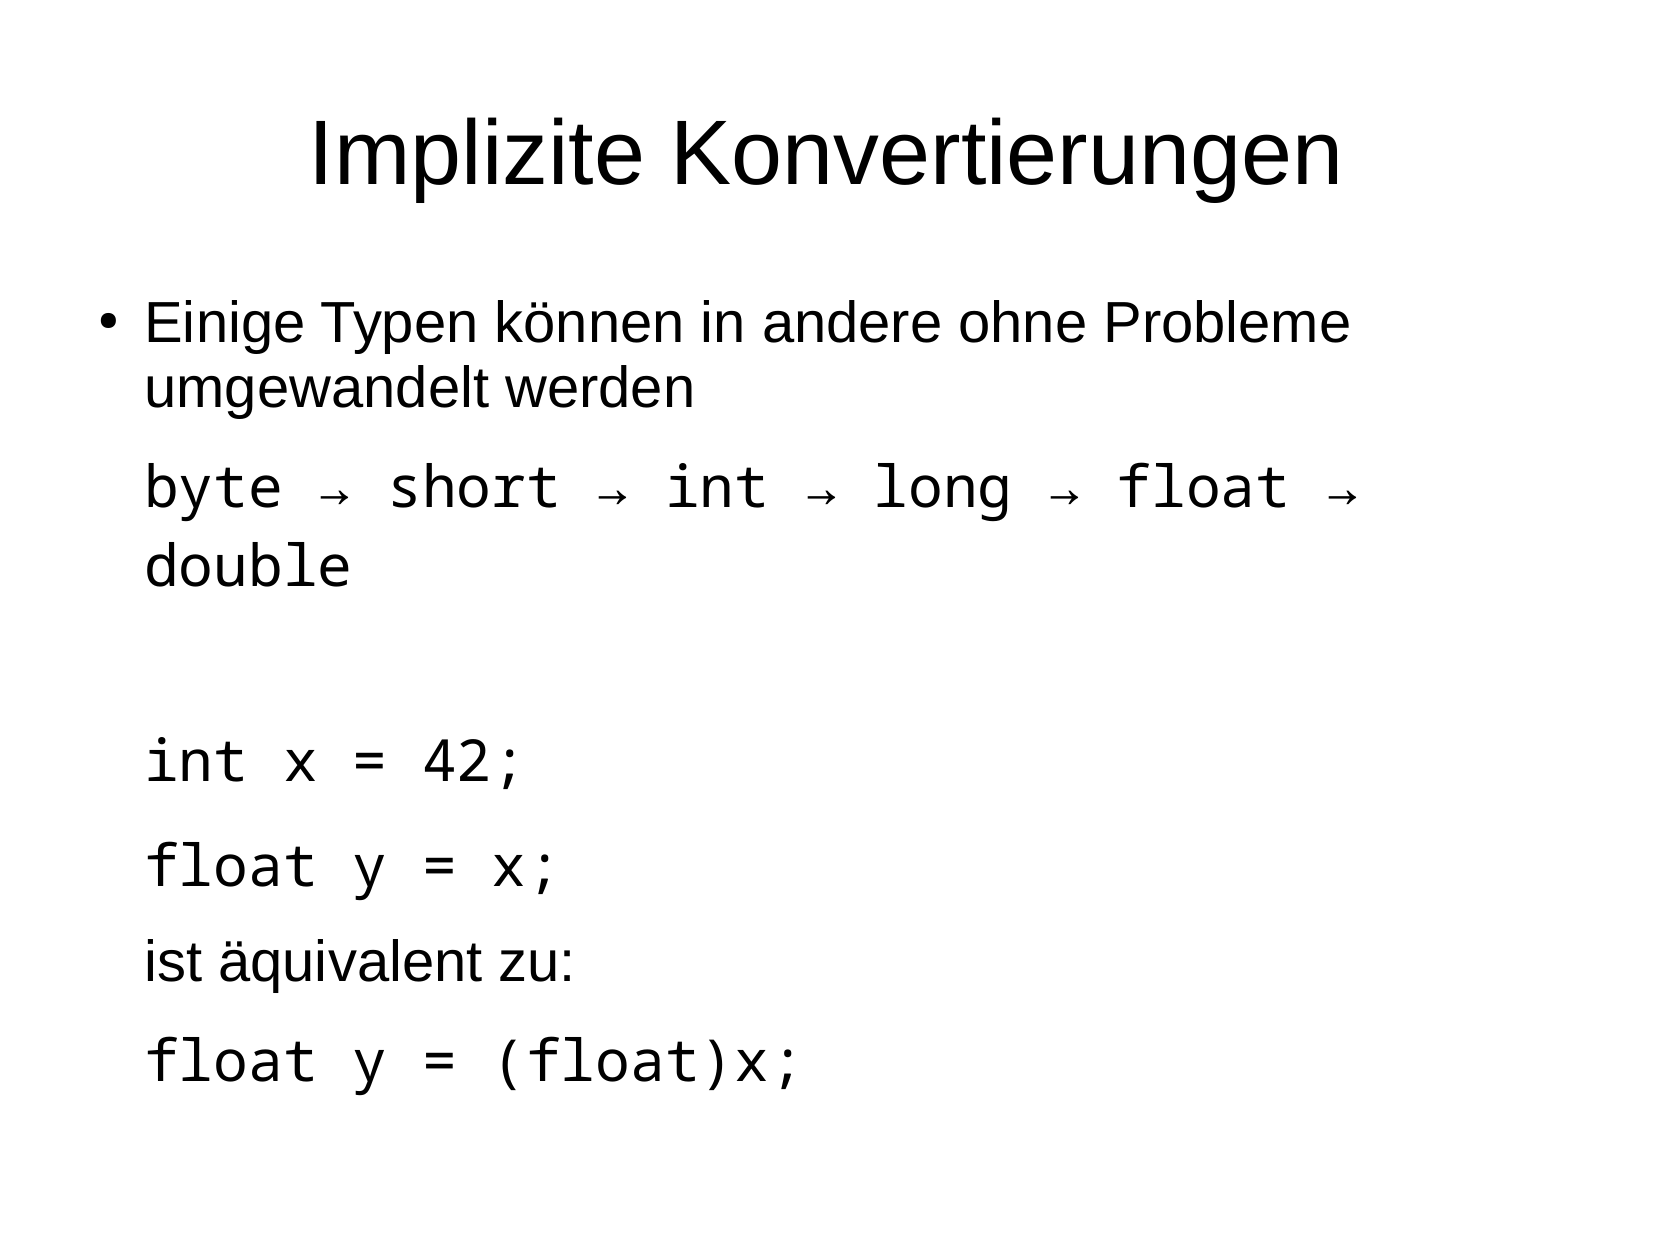

# Implizite Konvertierungen
Einige Typen können in andere ohne Probleme umgewandelt werden
byte → short → int → long → float → double
int x = 42;
float y = x;
ist äquivalent zu:
float y = (float)x;